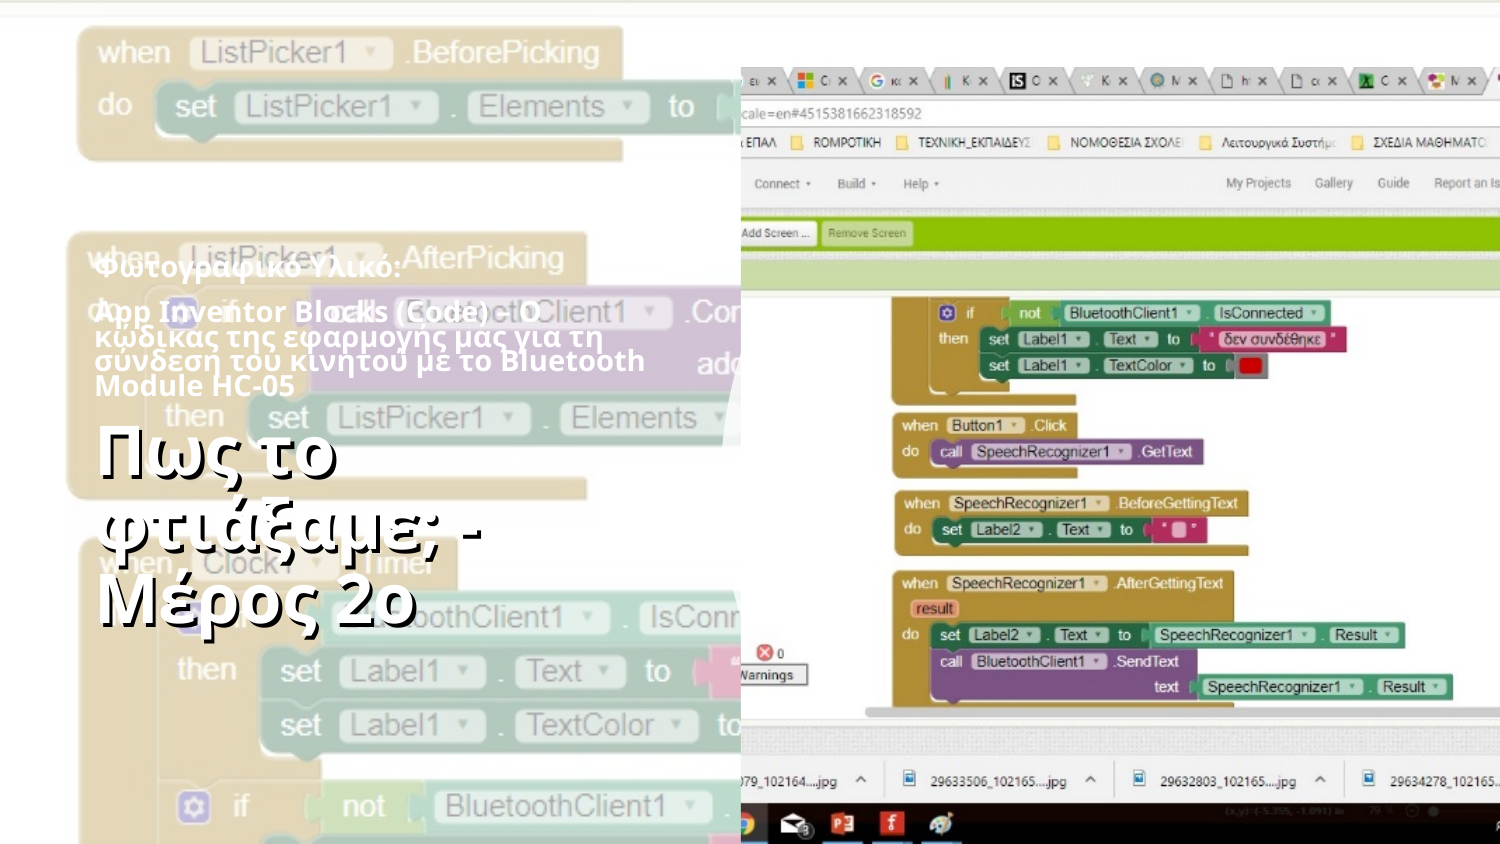

Φωτογραφικό Υλικό:
App Inventor Blocks (Code) – Ο κώδικας της εφαρμογής μας για τη σύνδεση του κινητού με το Bluetooth Module HC-05
# Πως το φτιάξαμε; - Μέρος 2ο